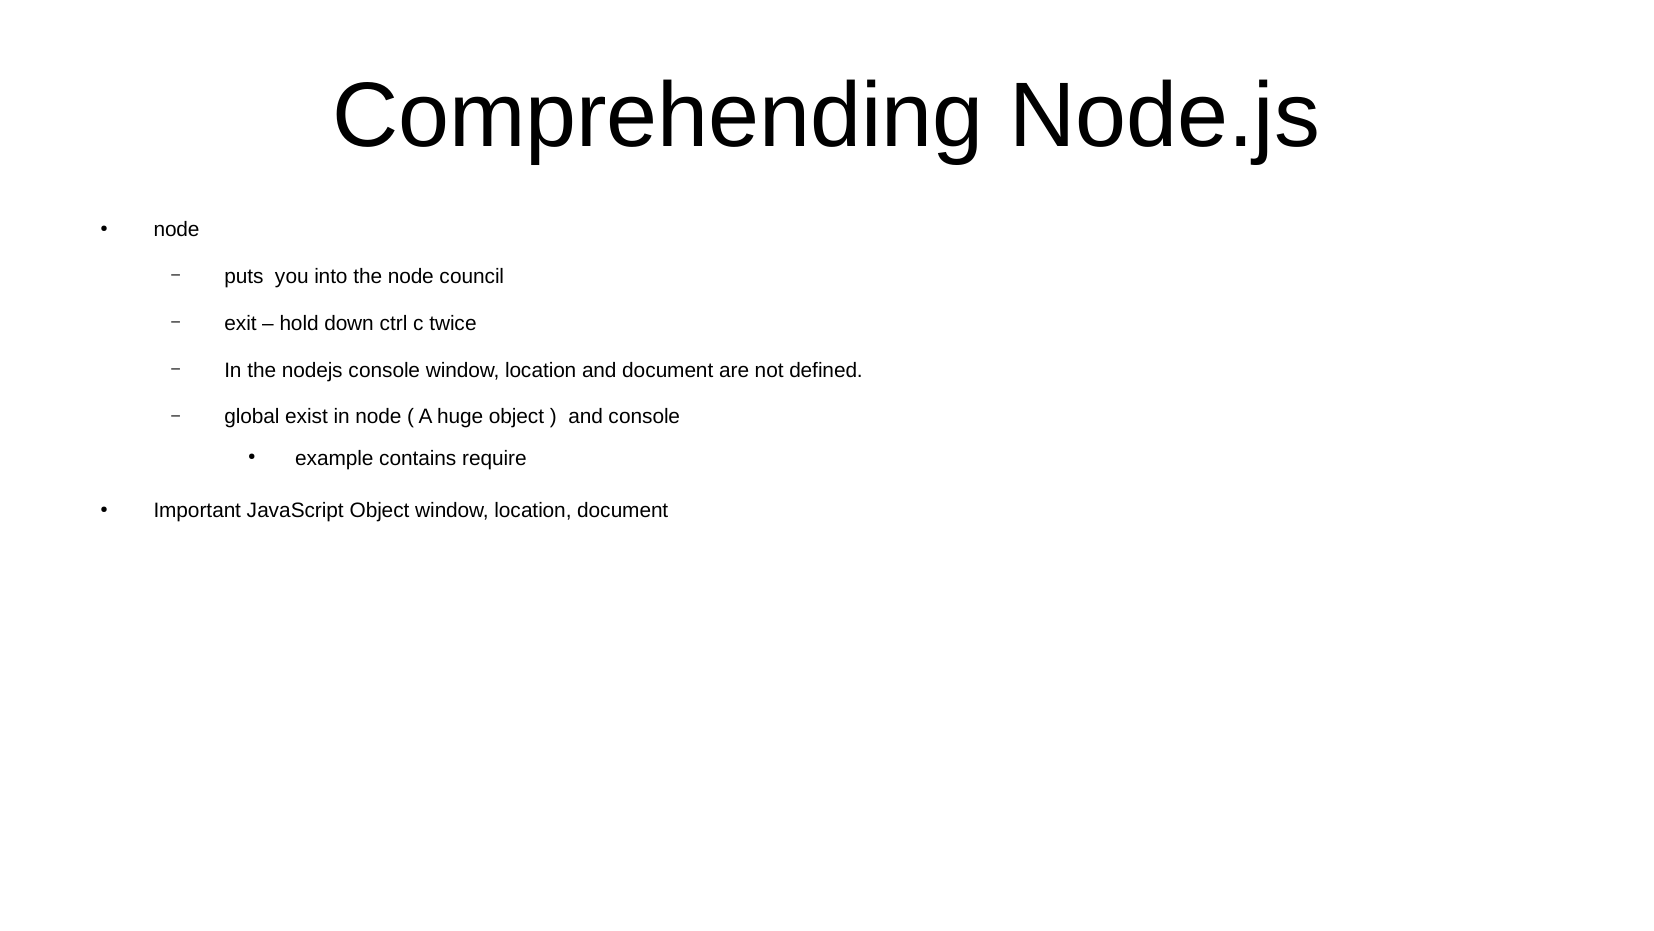

# Comprehending Node.js
node
puts you into the node council
exit – hold down ctrl c twice
In the nodejs console window, location and document are not defined.
global exist in node ( A huge object ) and console
example contains require
Important JavaScript Object window, location, document